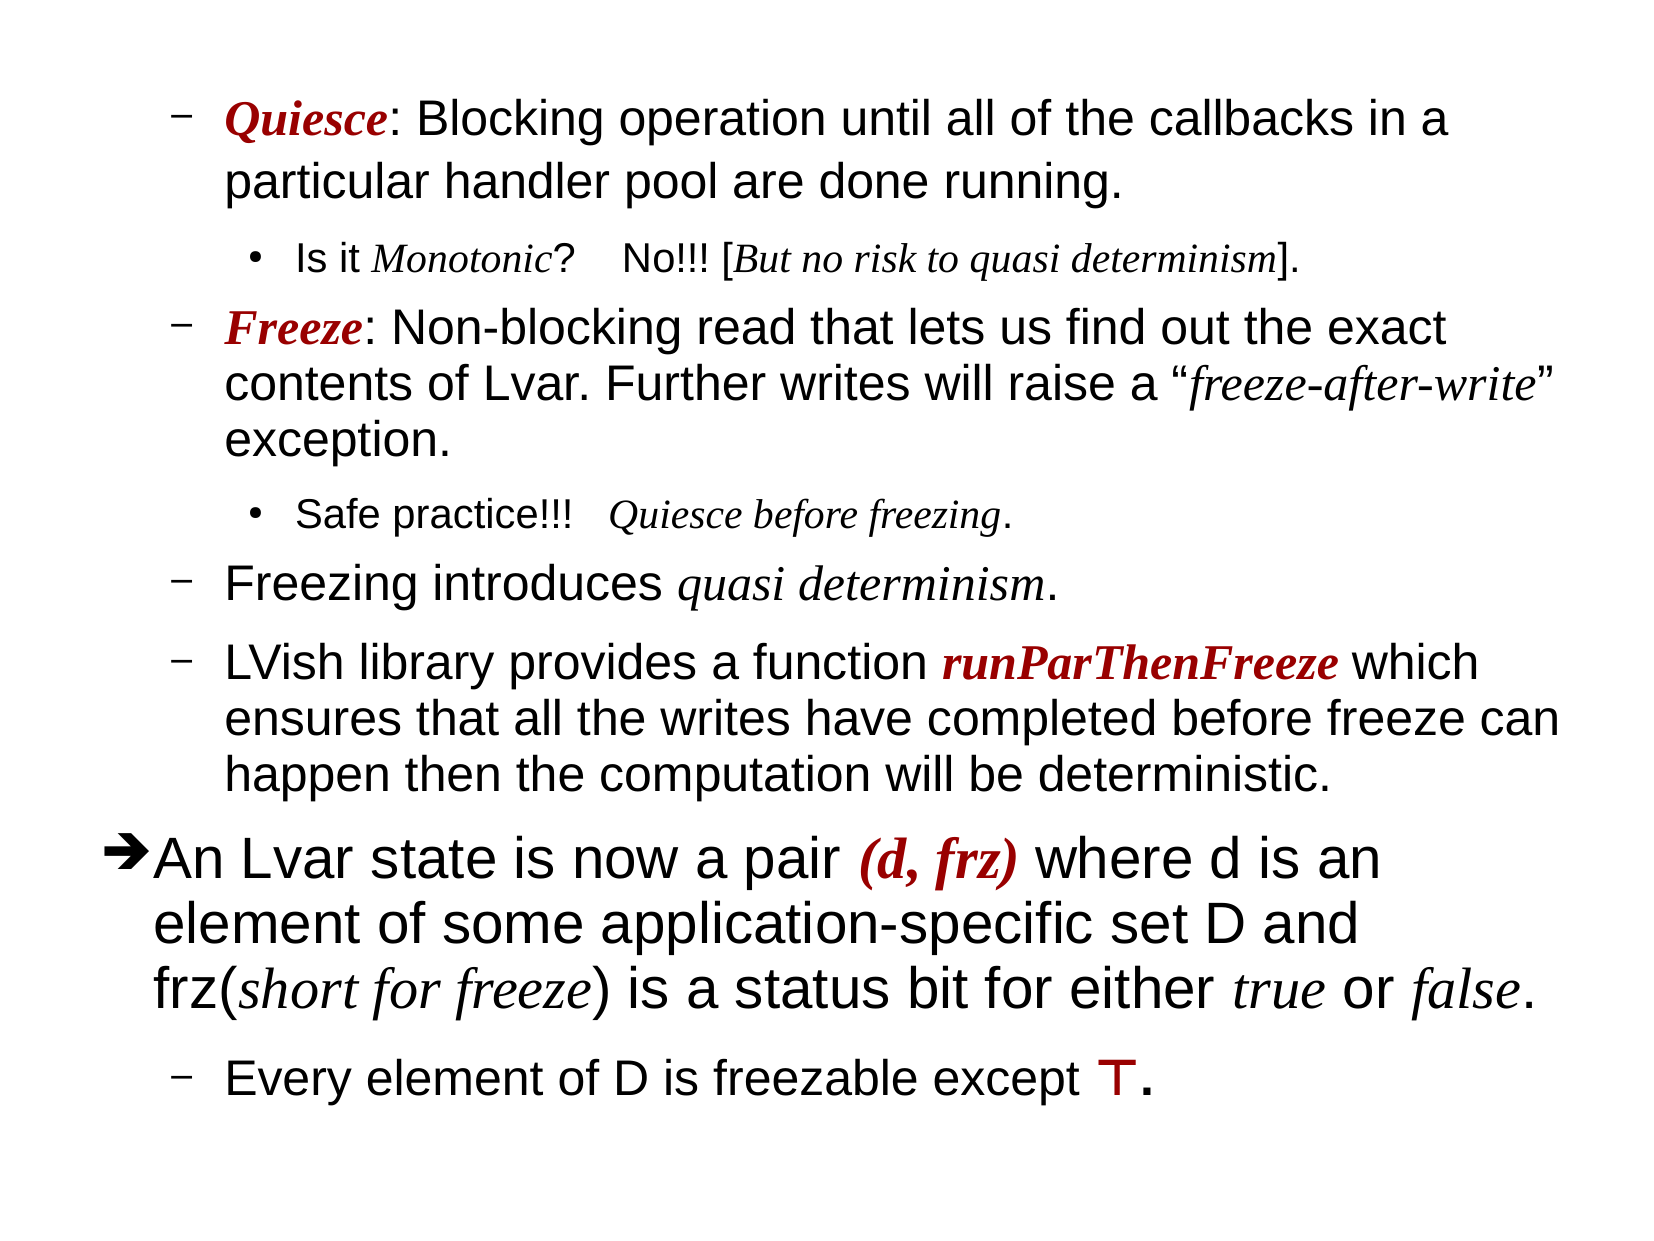

# Quiesce: Blocking operation until all of the callbacks in a particular handler pool are done running.
Is it Monotonic? No!!! [But no risk to quasi determinism].
Freeze: Non-blocking read that lets us find out the exact contents of Lvar. Further writes will raise a “freeze-after-write” exception.
Safe practice!!! Quiesce before freezing.
Freezing introduces quasi determinism.
LVish library provides a function runParThenFreeze which ensures that all the writes have completed before freeze can happen then the computation will be deterministic.
An Lvar state is now a pair (d, frz) where d is an element of some application-specific set D and frz(short for freeze) is a status bit for either true or false.
Every element of D is freezable except ⊤.